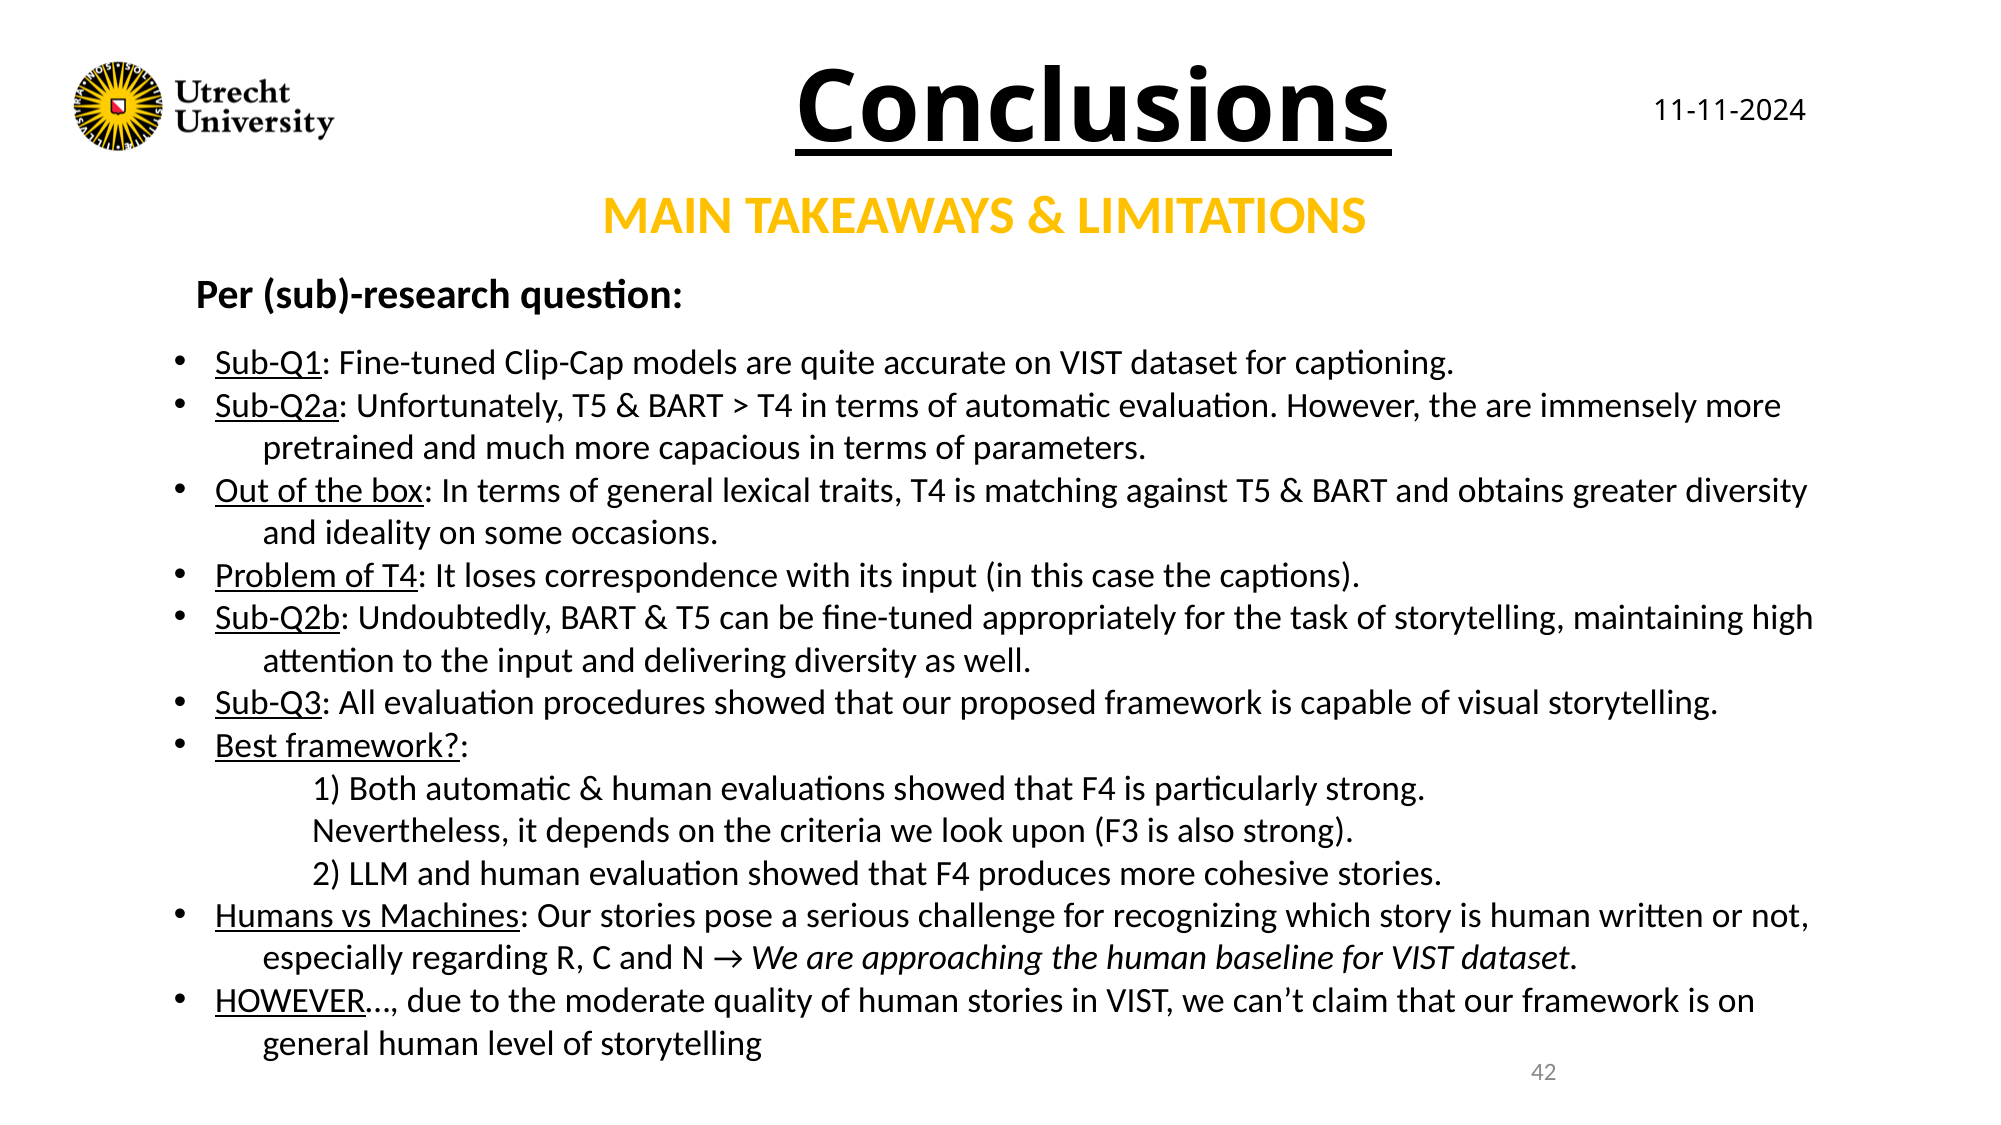

Conclusions
11-11-2024
MAIN TAKEAWAYS & LIMITATIONS
Per (sub)-research question:
Sub-Q1: Fine-tuned Clip-Cap models are quite accurate on VIST dataset for captioning.
Sub-Q2a: Unfortunately, T5 & BART > T4 in terms of automatic evaluation. However, the are immensely more pretrained and much more capacious in terms of parameters.
Out of the box: In terms of general lexical traits, T4 is matching against T5 & BART and obtains greater diversity and ideality on some occasions.
Problem of T4: It loses correspondence with its input (in this case the captions).
Sub-Q2b: Undoubtedly, BART & T5 can be fine-tuned appropriately for the task of storytelling, maintaining high attention to the input and delivering diversity as well.
Sub-Q3: All evaluation procedures showed that our proposed framework is capable of visual storytelling.
Best framework?:
1) Both automatic & human evaluations showed that F4 is particularly strong.
Nevertheless, it depends on the criteria we look upon (F3 is also strong).
2) LLM and human evaluation showed that F4 produces more cohesive stories.
Humans vs Machines: Our stories pose a serious challenge for recognizing which story is human written or not, especially regarding R, C and N → We are approaching the human baseline for VIST dataset.
HOWEVER…, due to the moderate quality of human stories in VIST, we can’t claim that our framework is on general human level of storytelling